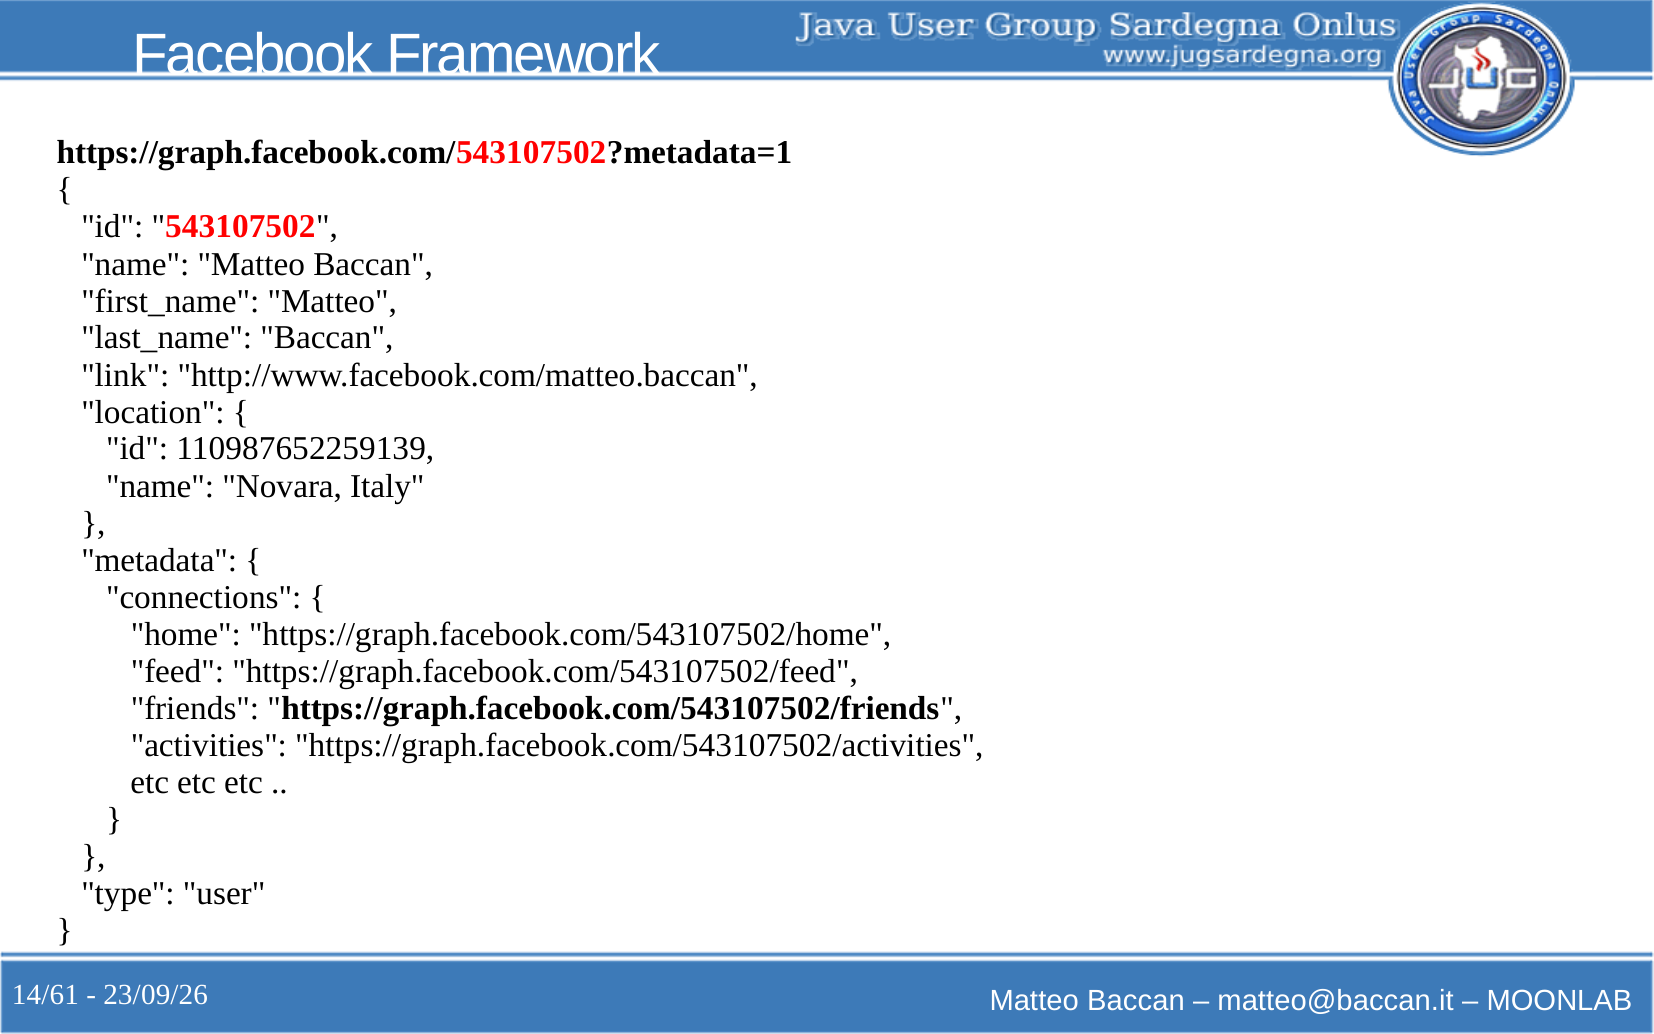

# Facebook Framework
https://graph.facebook.com/543107502?metadata=1
{
 "id": "543107502",
 "name": "Matteo Baccan",
 "first_name": "Matteo",
 "last_name": "Baccan",
 "link": "http://www.facebook.com/matteo.baccan",
 "location": {
 "id": 110987652259139,
 "name": "Novara, Italy"
 },
 "metadata": {
 "connections": {
 "home": "https://graph.facebook.com/543107502/home",
 "feed": "https://graph.facebook.com/543107502/feed",
 "friends": "https://graph.facebook.com/543107502/friends",
 "activities": "https://graph.facebook.com/543107502/activities",
	etc etc etc ..
 }
 },
 "type": "user"
}
14